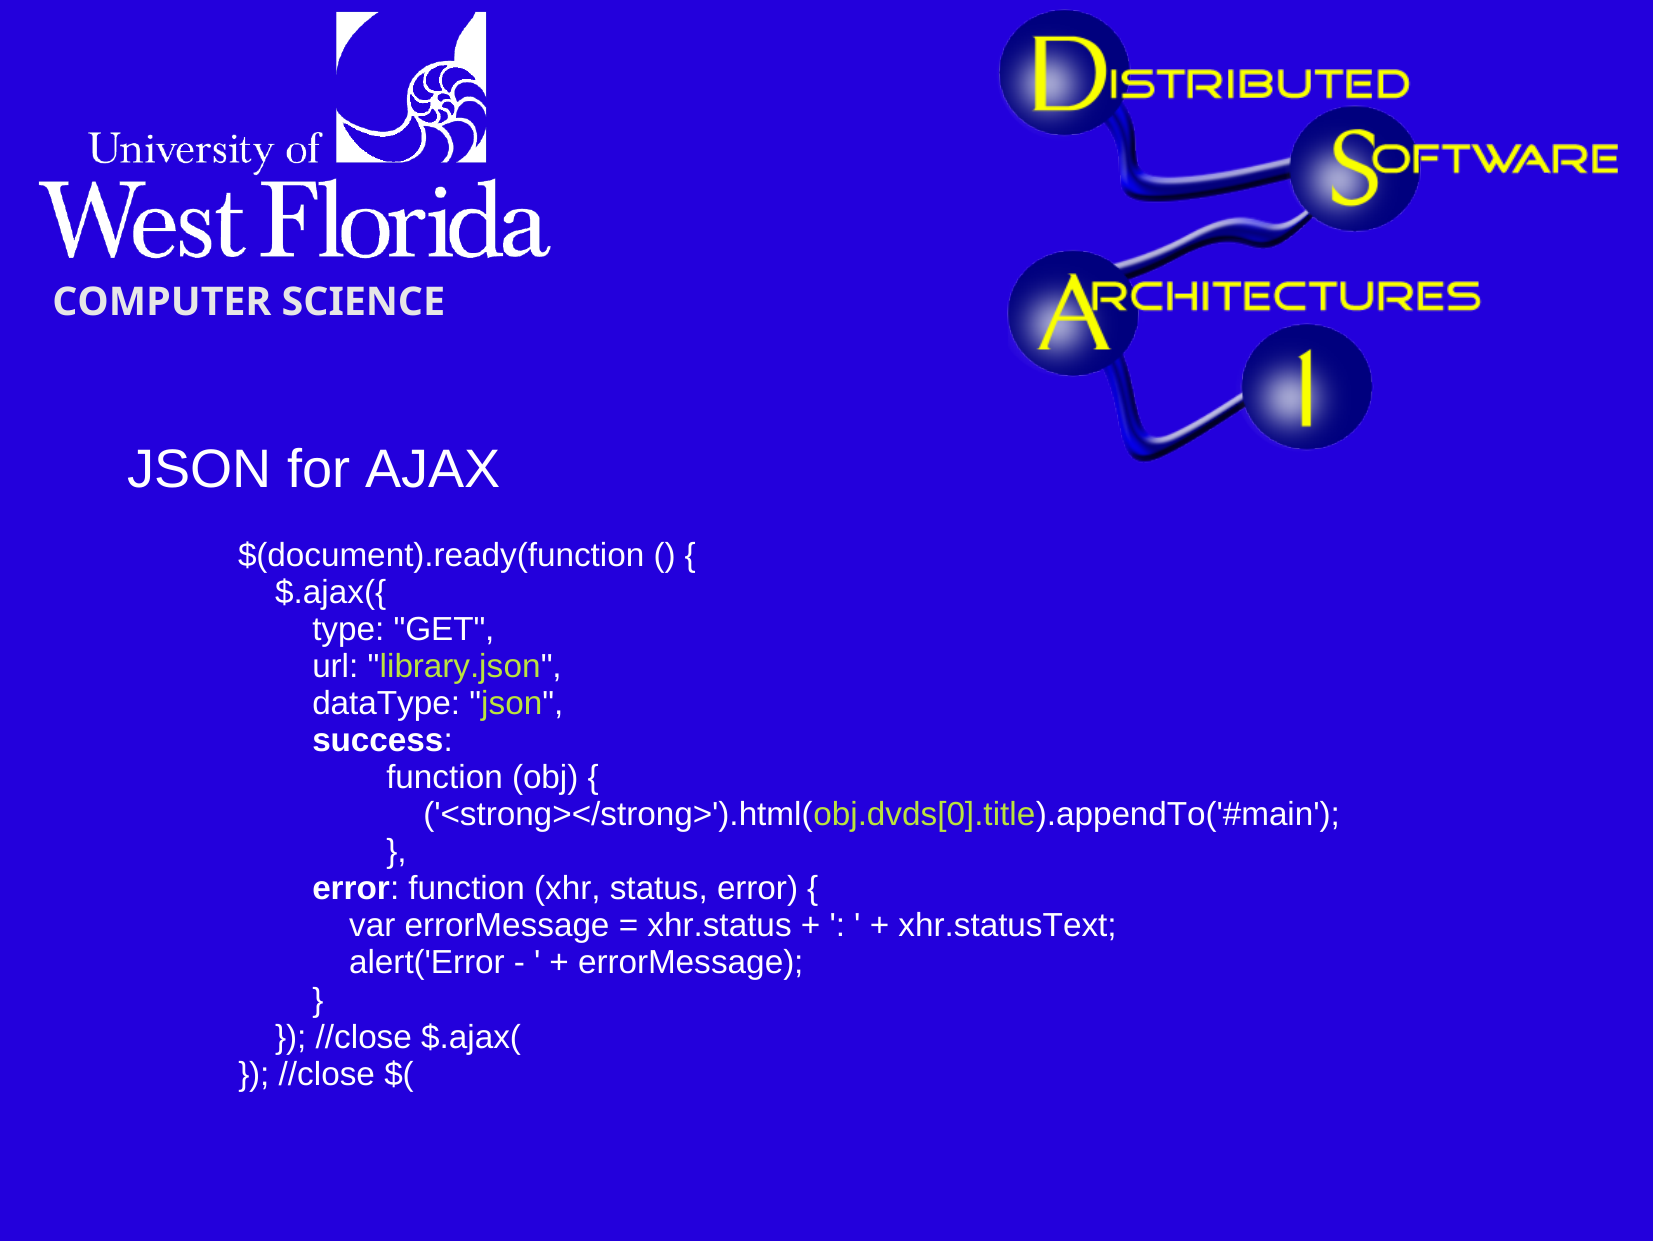

COMPUTER SCIENCE
JSON for AJAX
 $(document).ready(function () {
 $.ajax({
 type: "GET",
 url: "library.json",
 dataType: "json",
 success:
 function (obj) {
 ('<strong></strong>').html(obj.dvds[0].title).appendTo('#main');
 },
 error: function (xhr, status, error) {
 var errorMessage = xhr.status + ': ' + xhr.statusText;
 alert('Error - ' + errorMessage);
 }
 }); //close $.ajax(
 }); //close $(